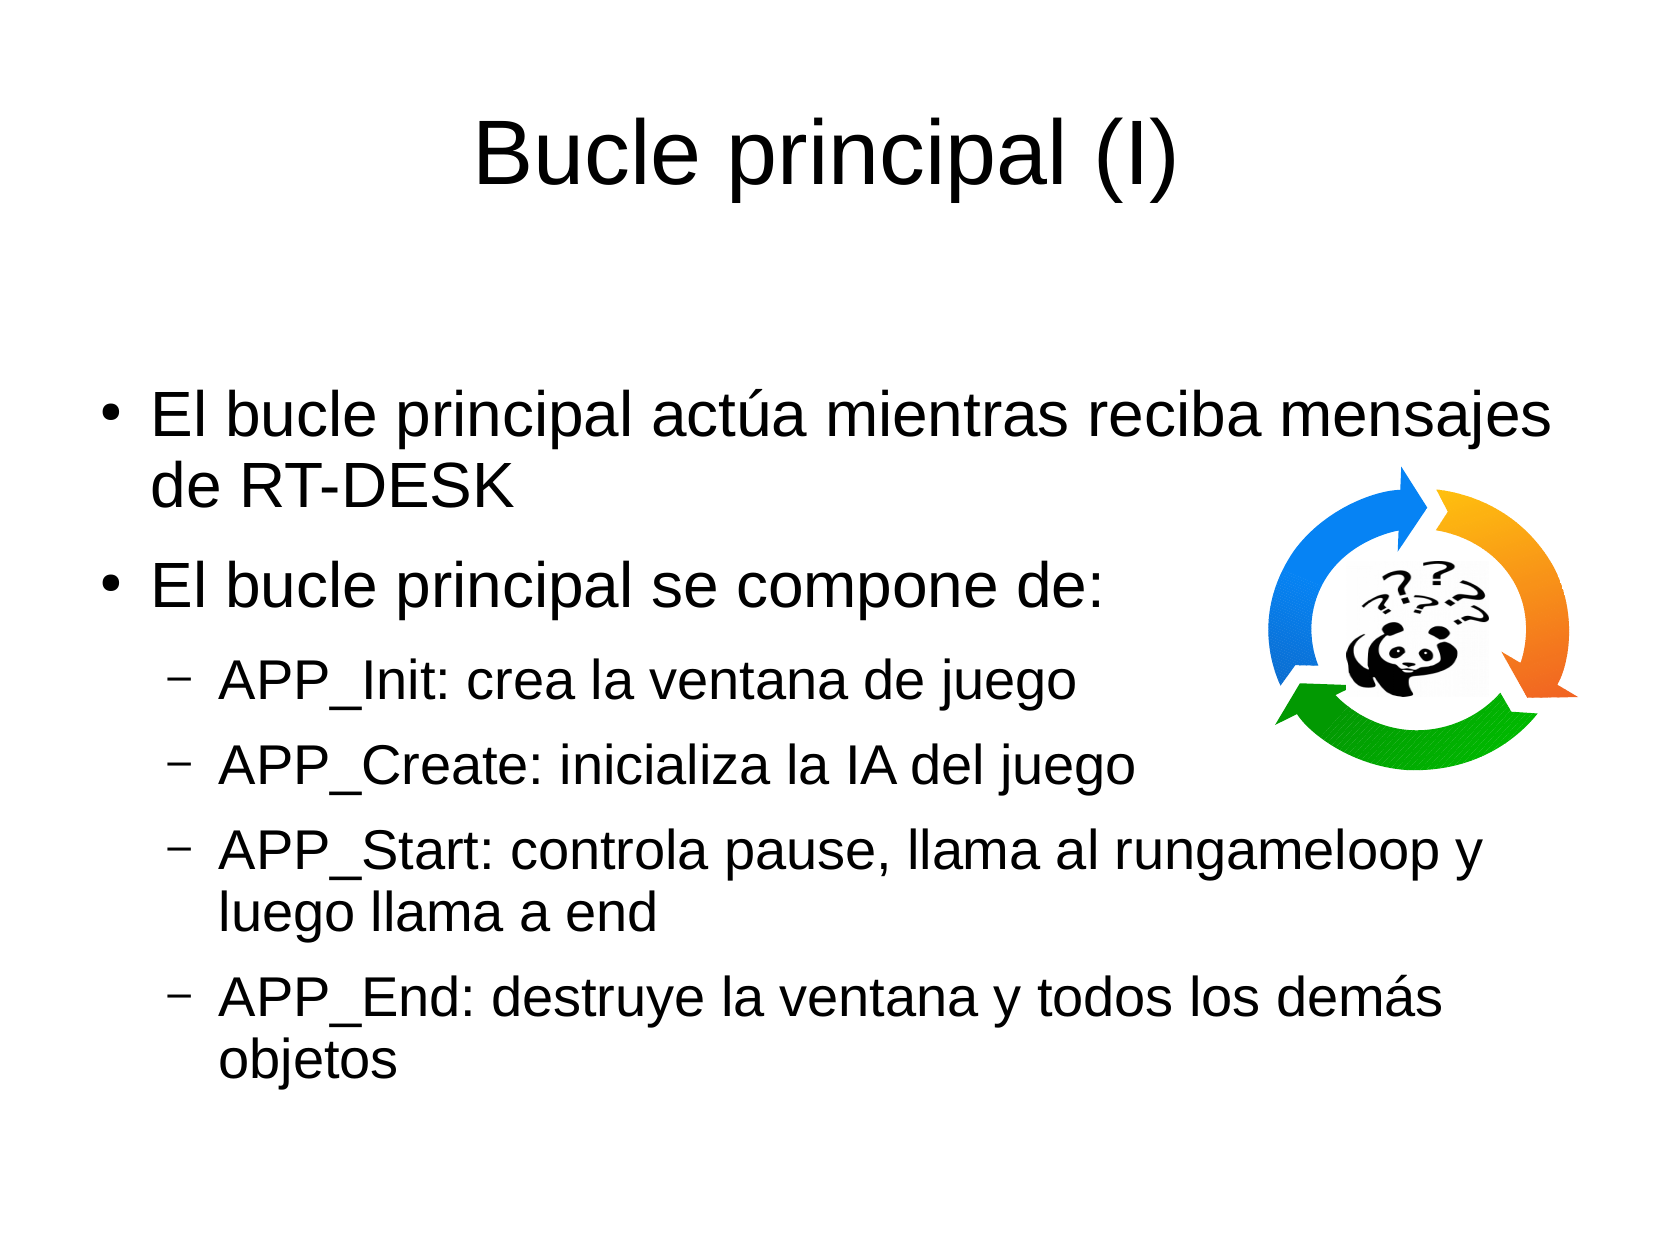

# Bucle principal (I)
El bucle principal actúa mientras reciba mensajes de RT-DESK
El bucle principal se compone de:
APP_Init: crea la ventana de juego
APP_Create: inicializa la IA del juego
APP_Start: controla pause, llama al rungameloop y luego llama a end
APP_End: destruye la ventana y todos los demás objetos